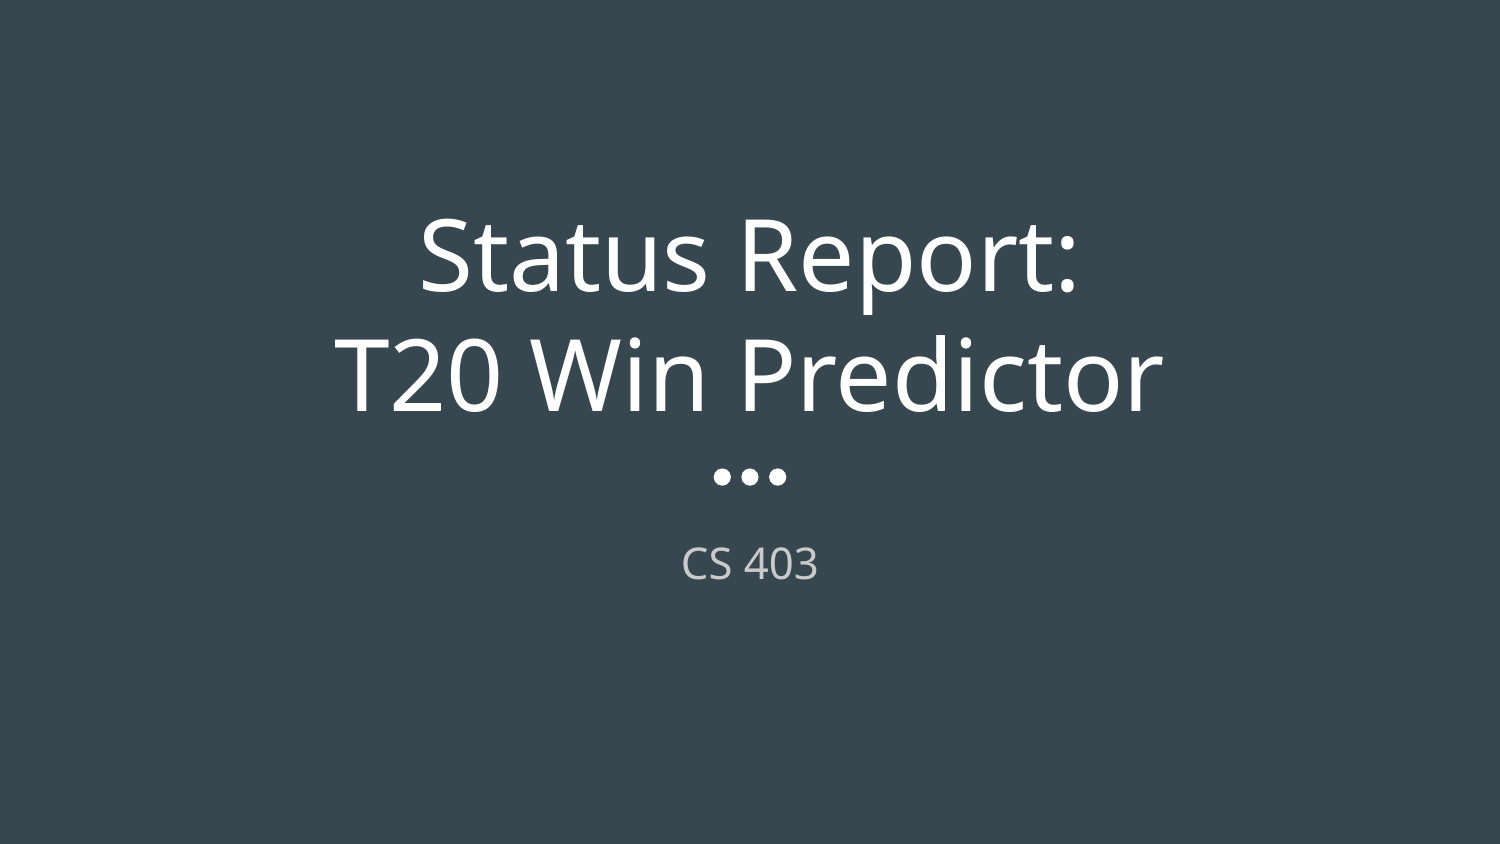

# Status Report: T20 Win Predictor
CS 403